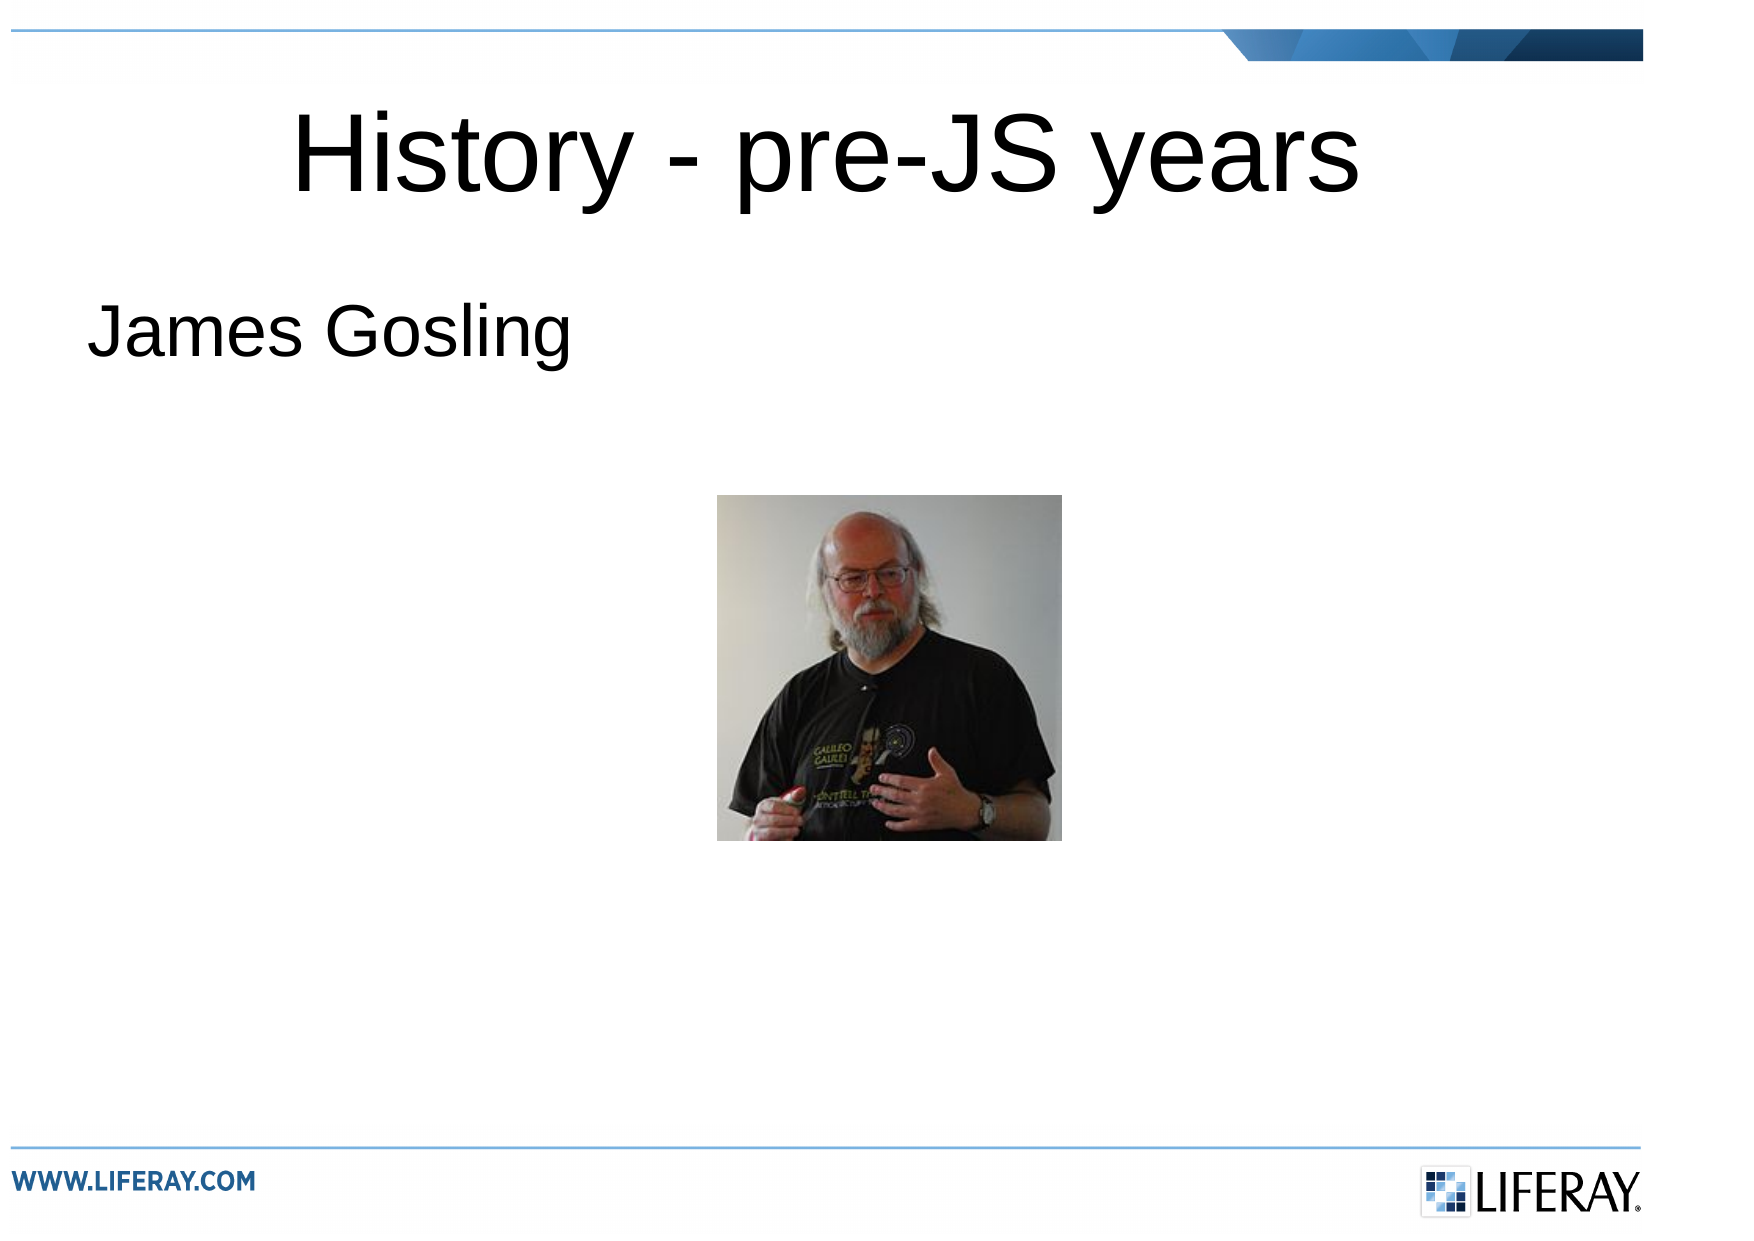

# History - pre-JS years
James Gosling